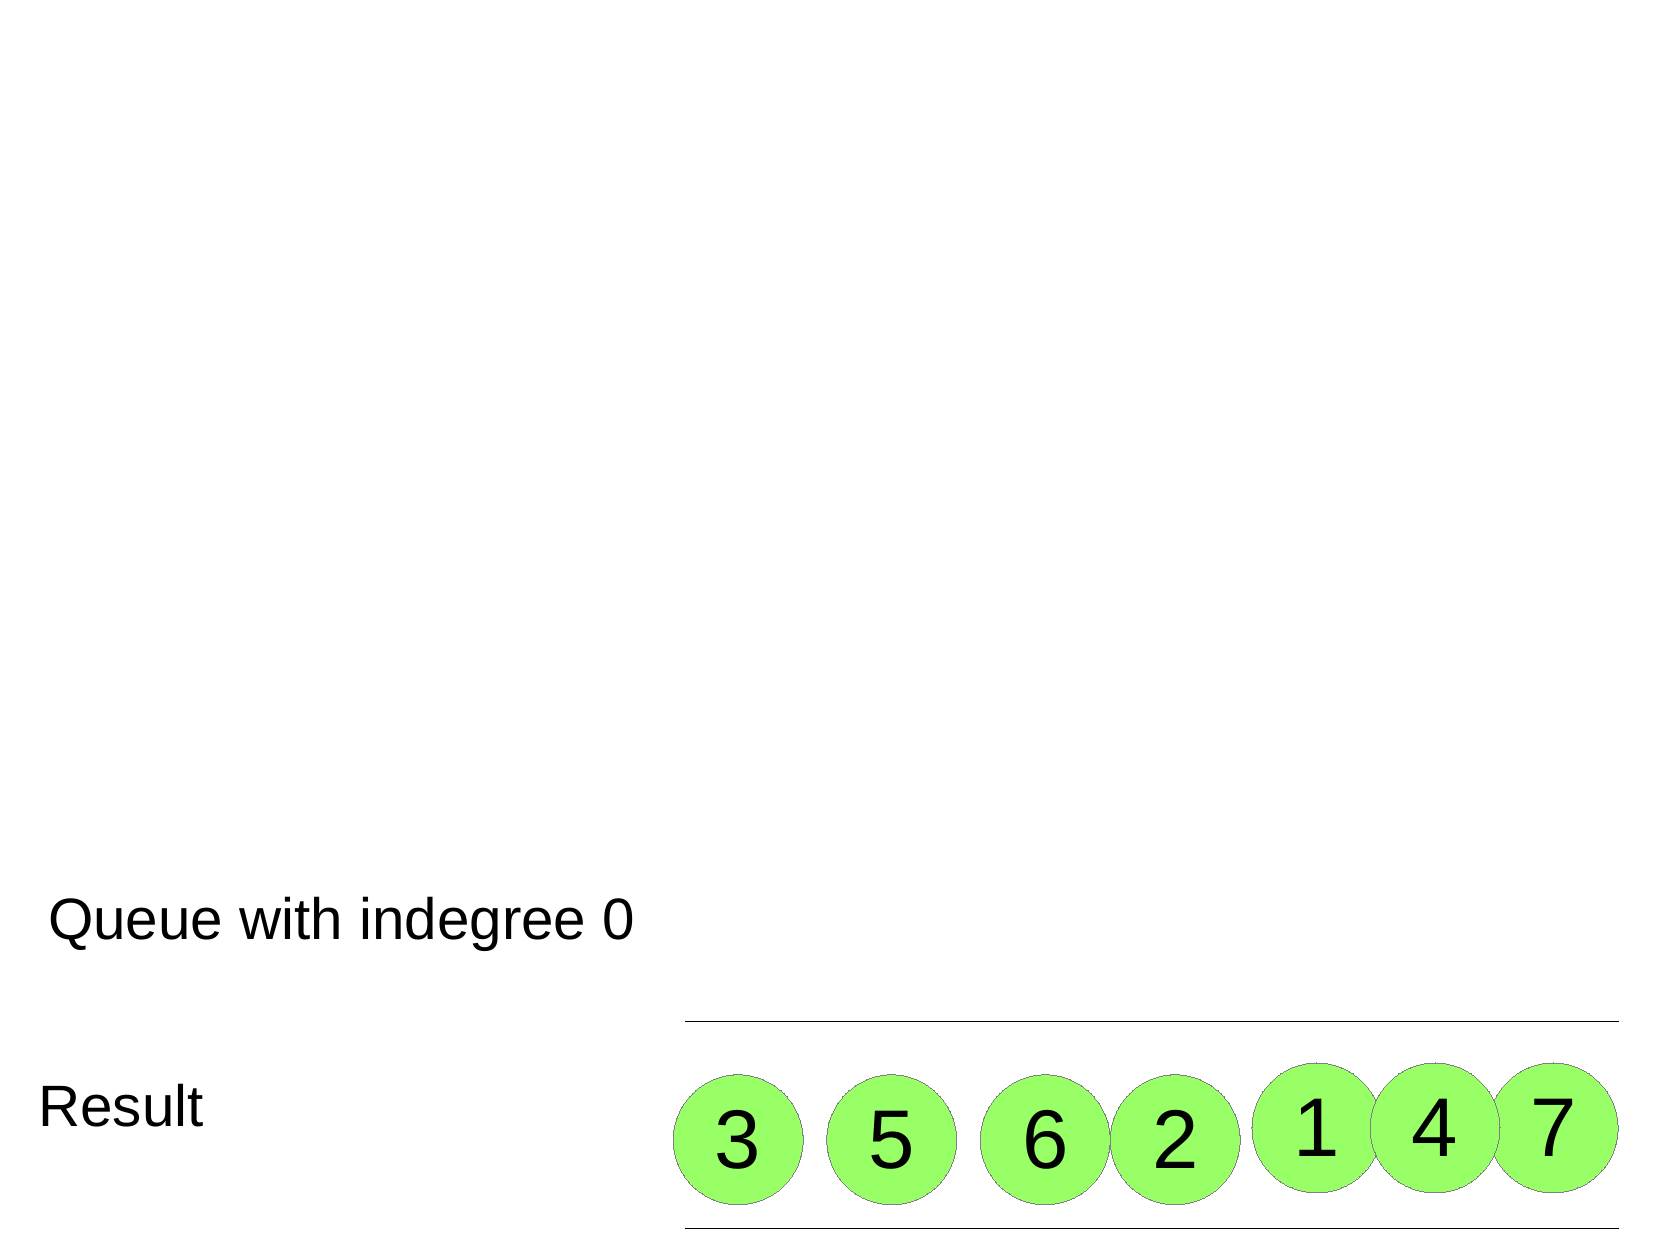

Queue with indegree 0
1
4
7
Result
3
5
6
2